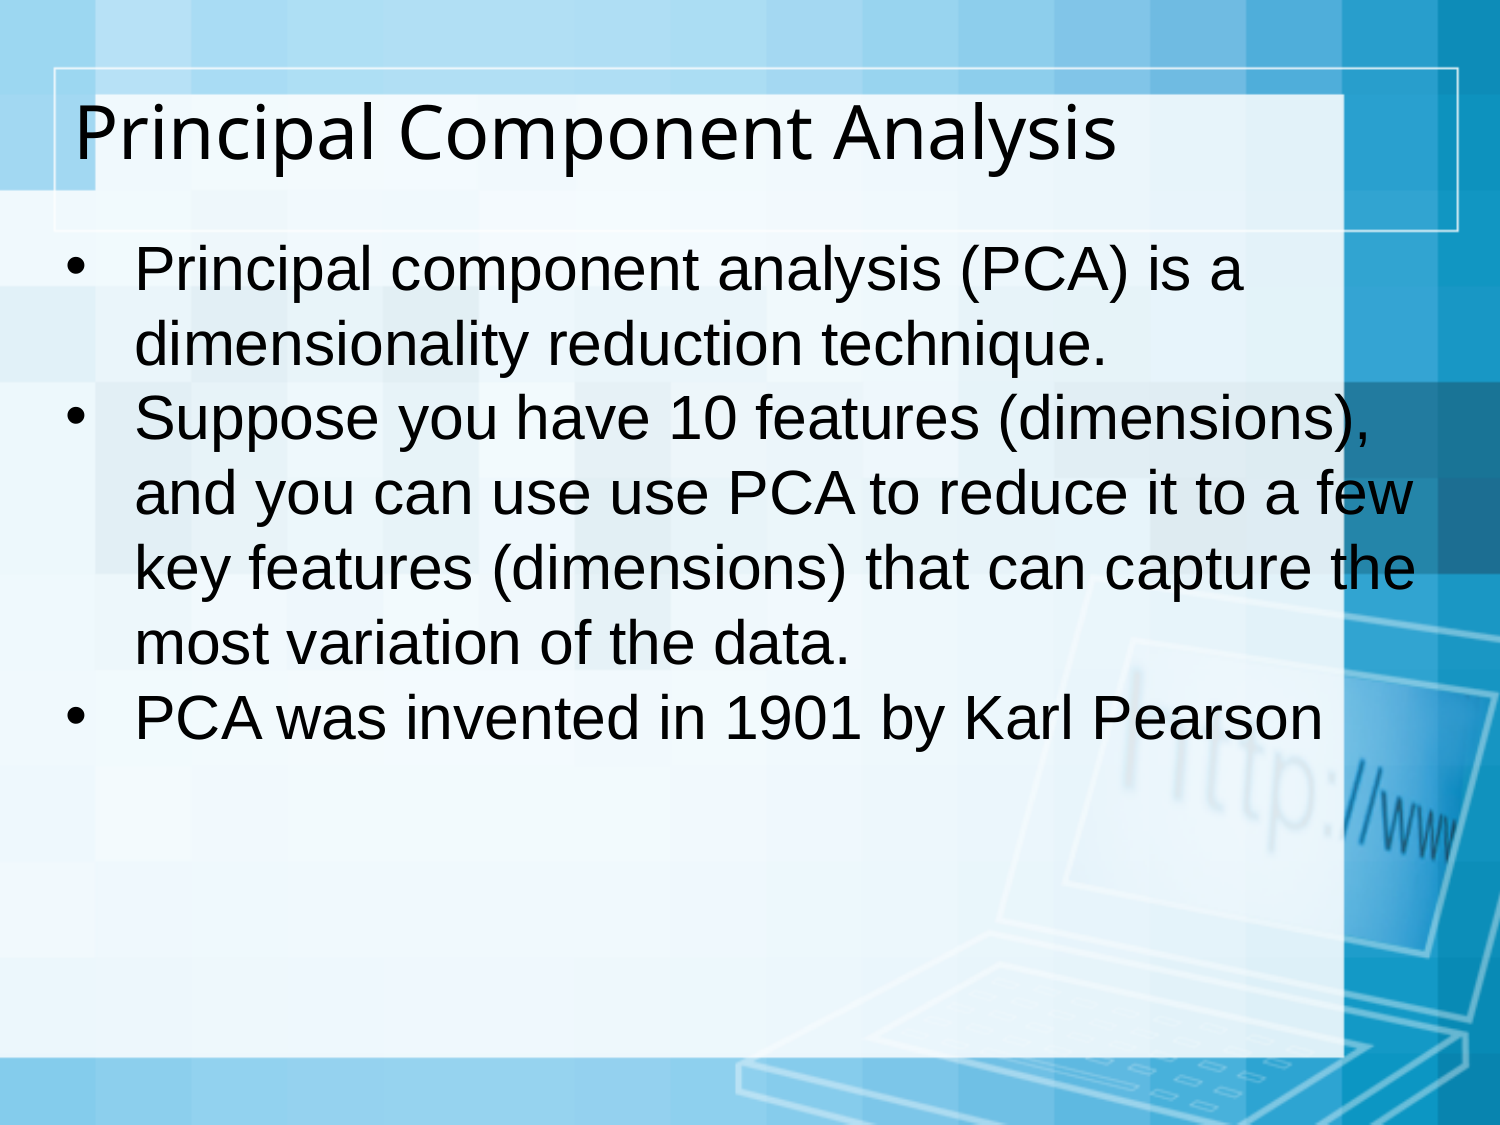

# Principal Component Analysis
Principal component analysis (PCA) is a dimensionality reduction technique.
Suppose you have 10 features (dimensions), and you can use use PCA to reduce it to a few key features (dimensions) that can capture the most variation of the data.
PCA was invented in 1901 by Karl Pearson